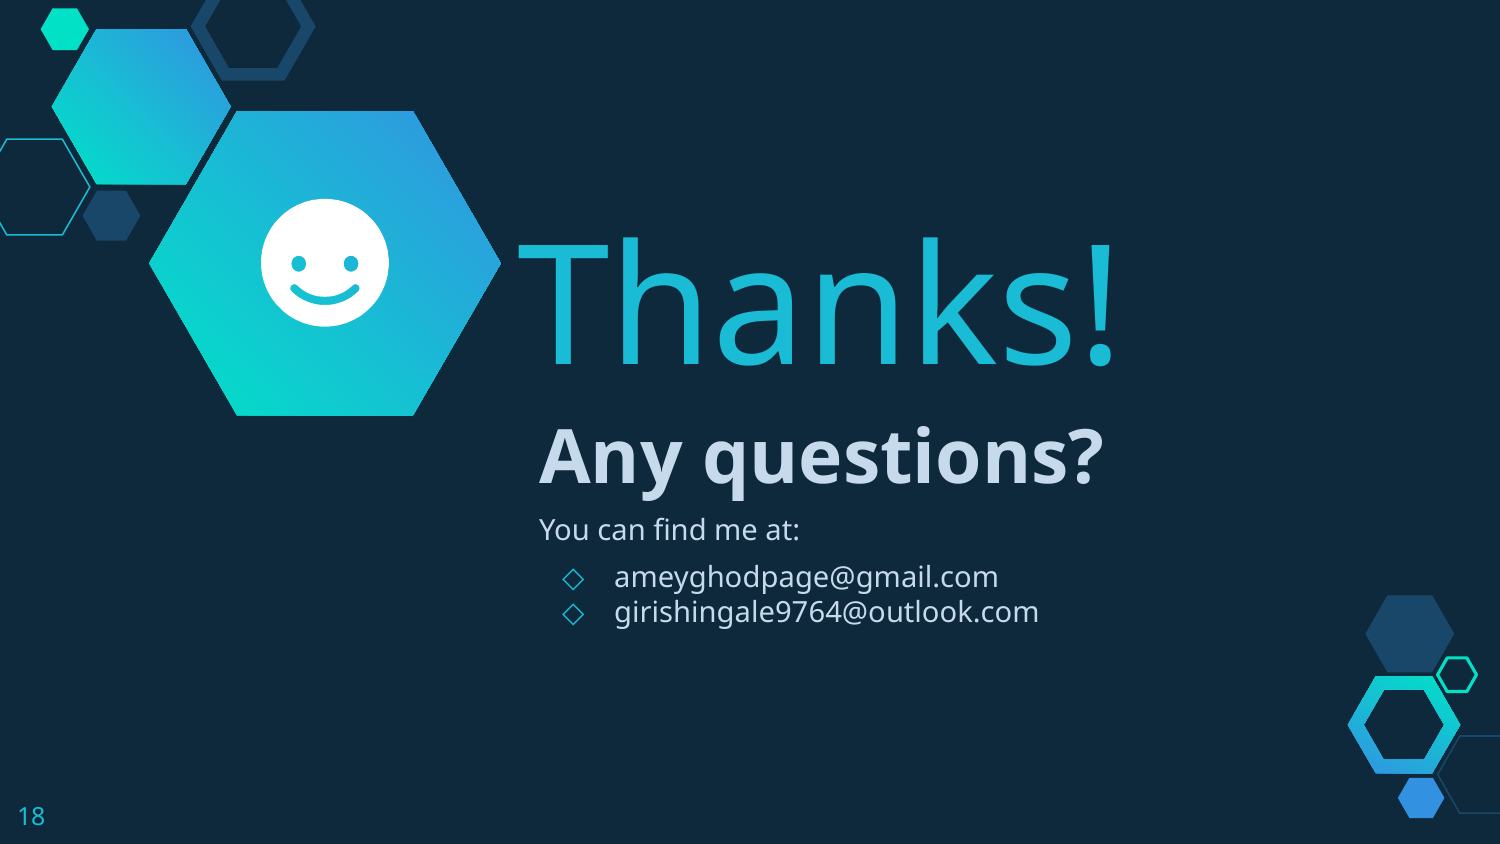

# Thanks!
Any questions?
You can find me at:
ameyghodpage@gmail.com
girishingale9764@outlook.com